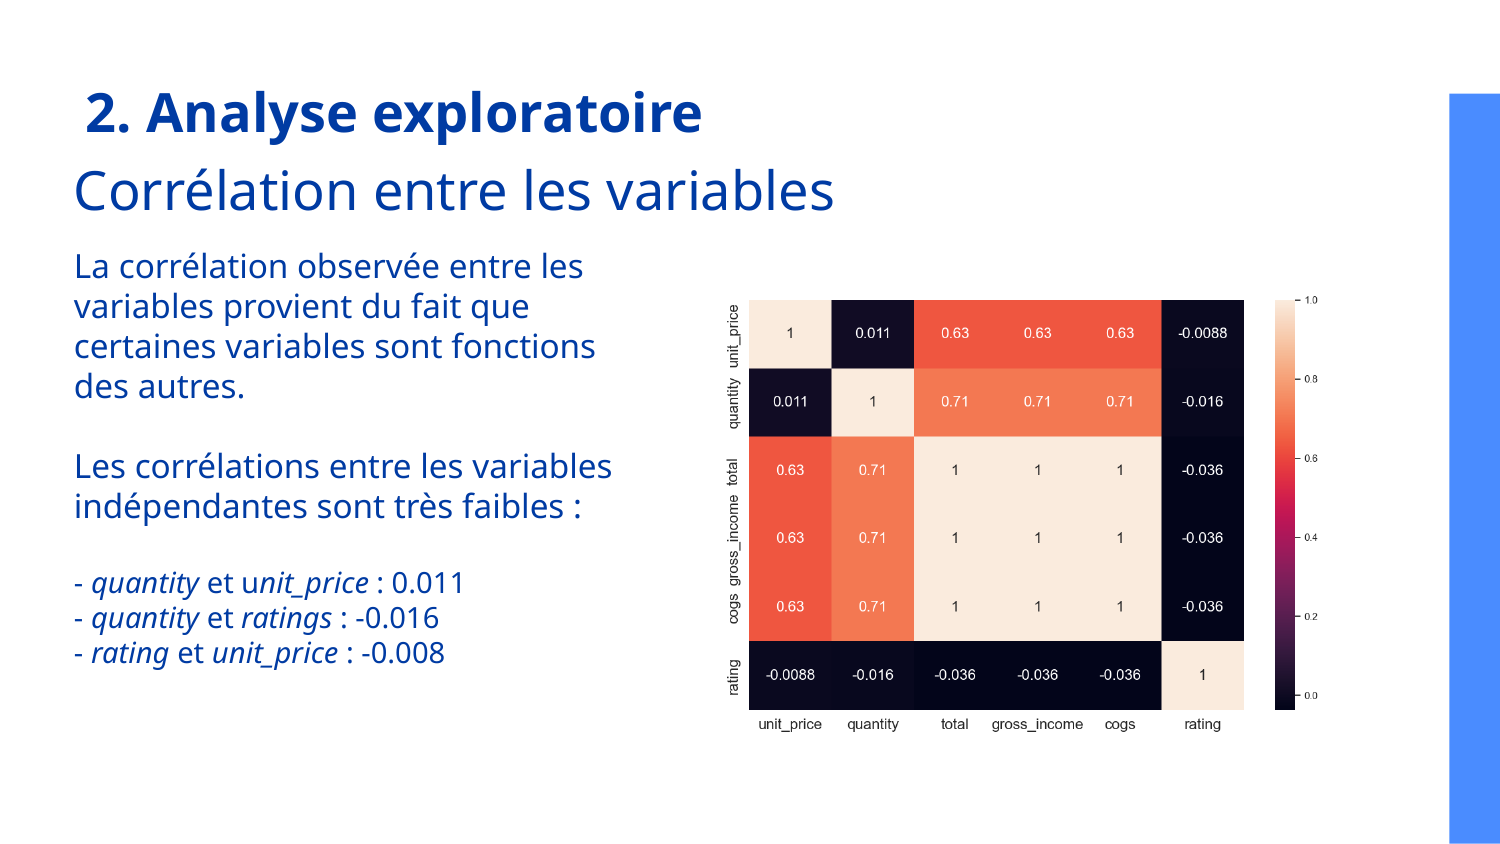

# 2. Analyse exploratoire
Corrélation entre les variables
La corrélation observée entre les variables provient du fait que certaines variables sont fonctions des autres.
Les corrélations entre les variables indépendantes sont très faibles :
- quantity et unit_price : 0.011
- quantity et ratings : -0.016
- rating et unit_price : -0.008